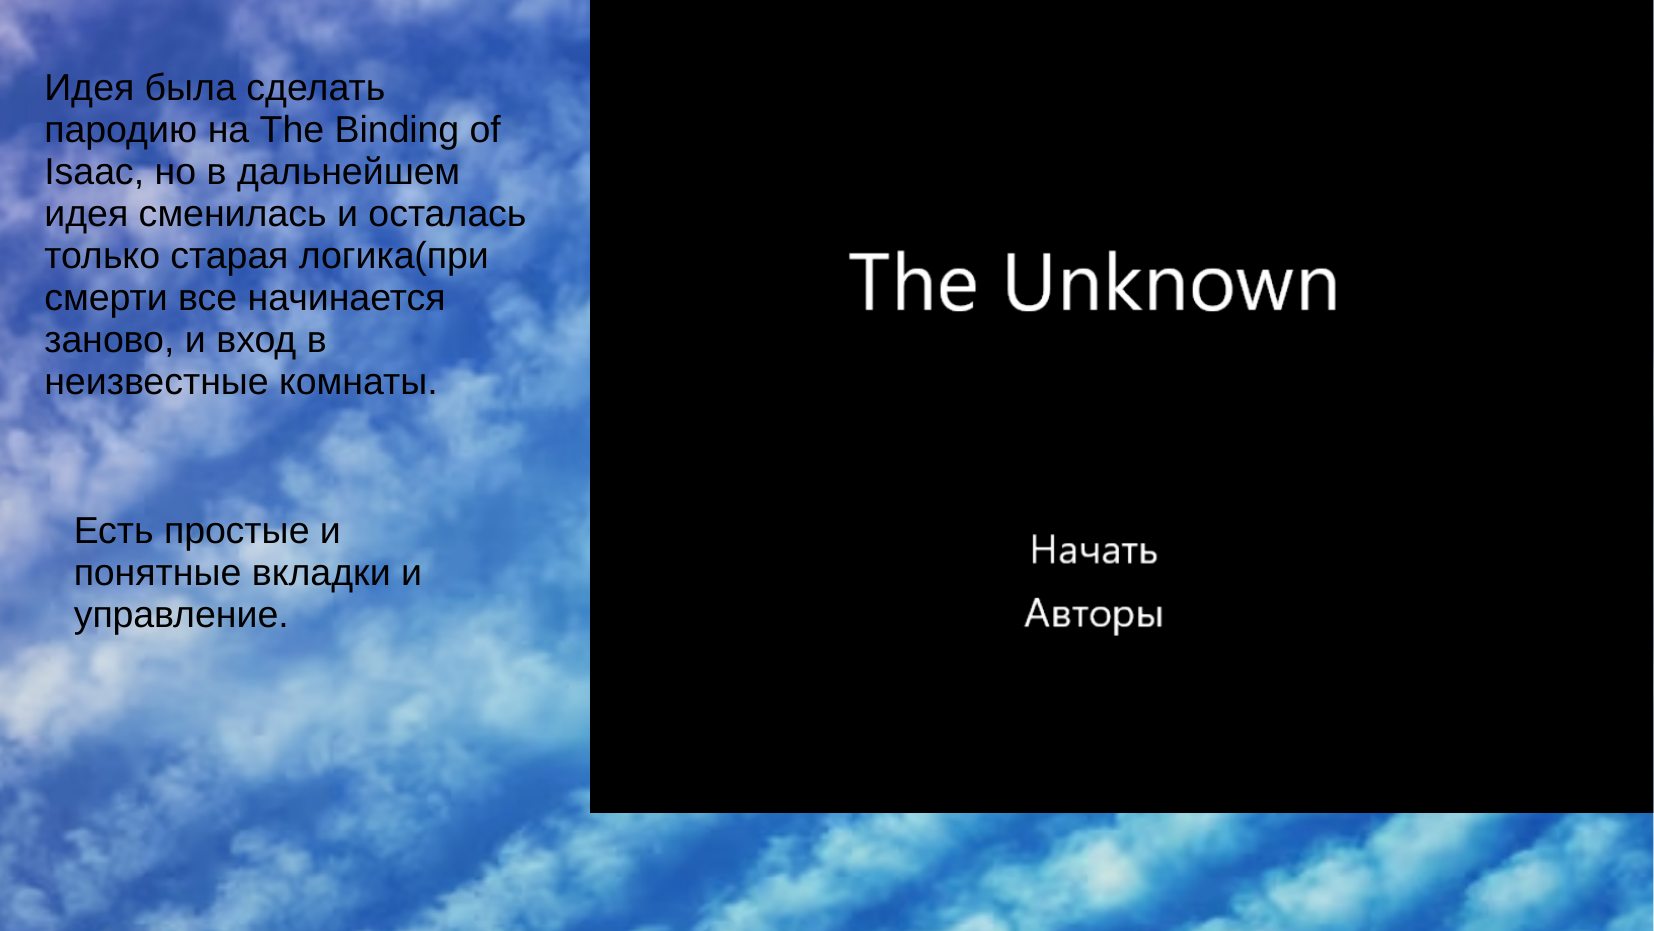

Идея была сделать пародию на The Binding of Isaac, но в дальнейшем идея сменилась и осталась только старая логика(при смерти все начинается заново, и вход в неизвестные комнаты.
Есть простые и понятные вкладки и управление.